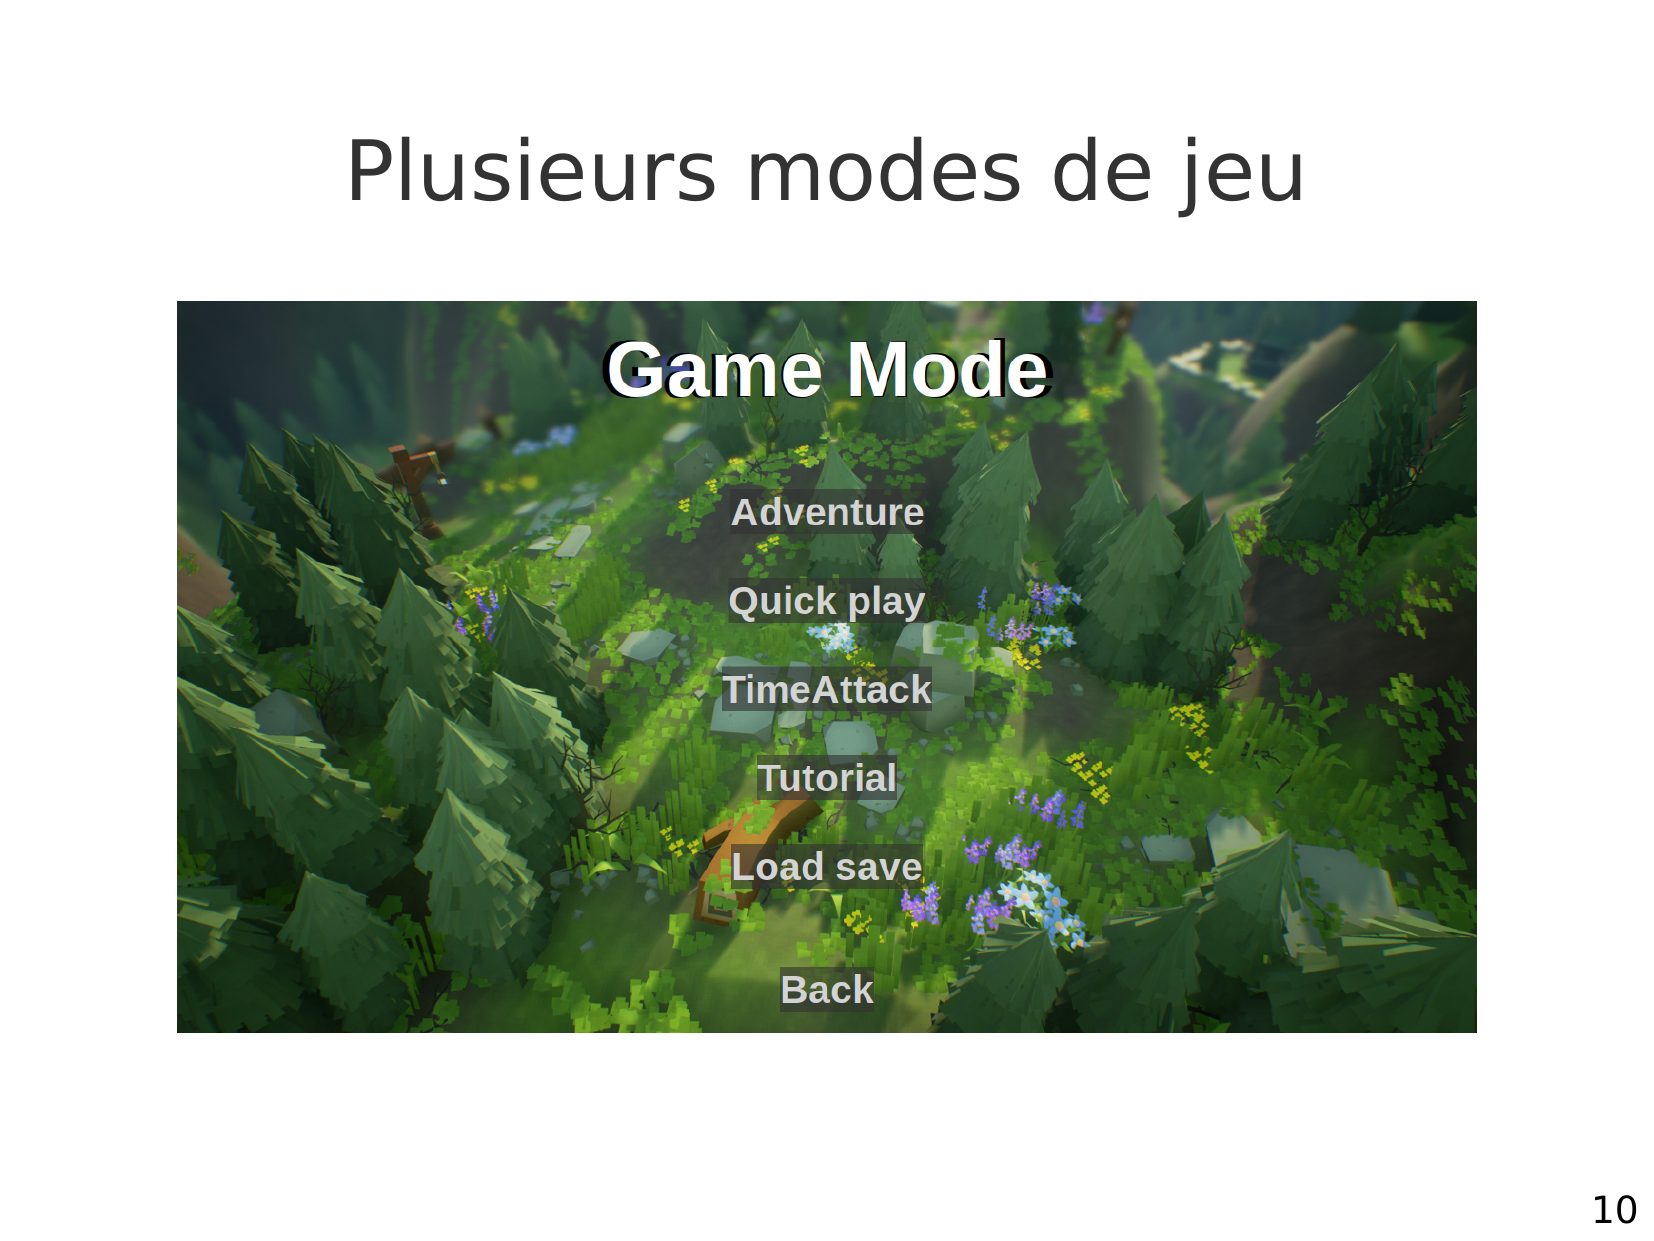

# Plusieurs modes de jeu
10
10